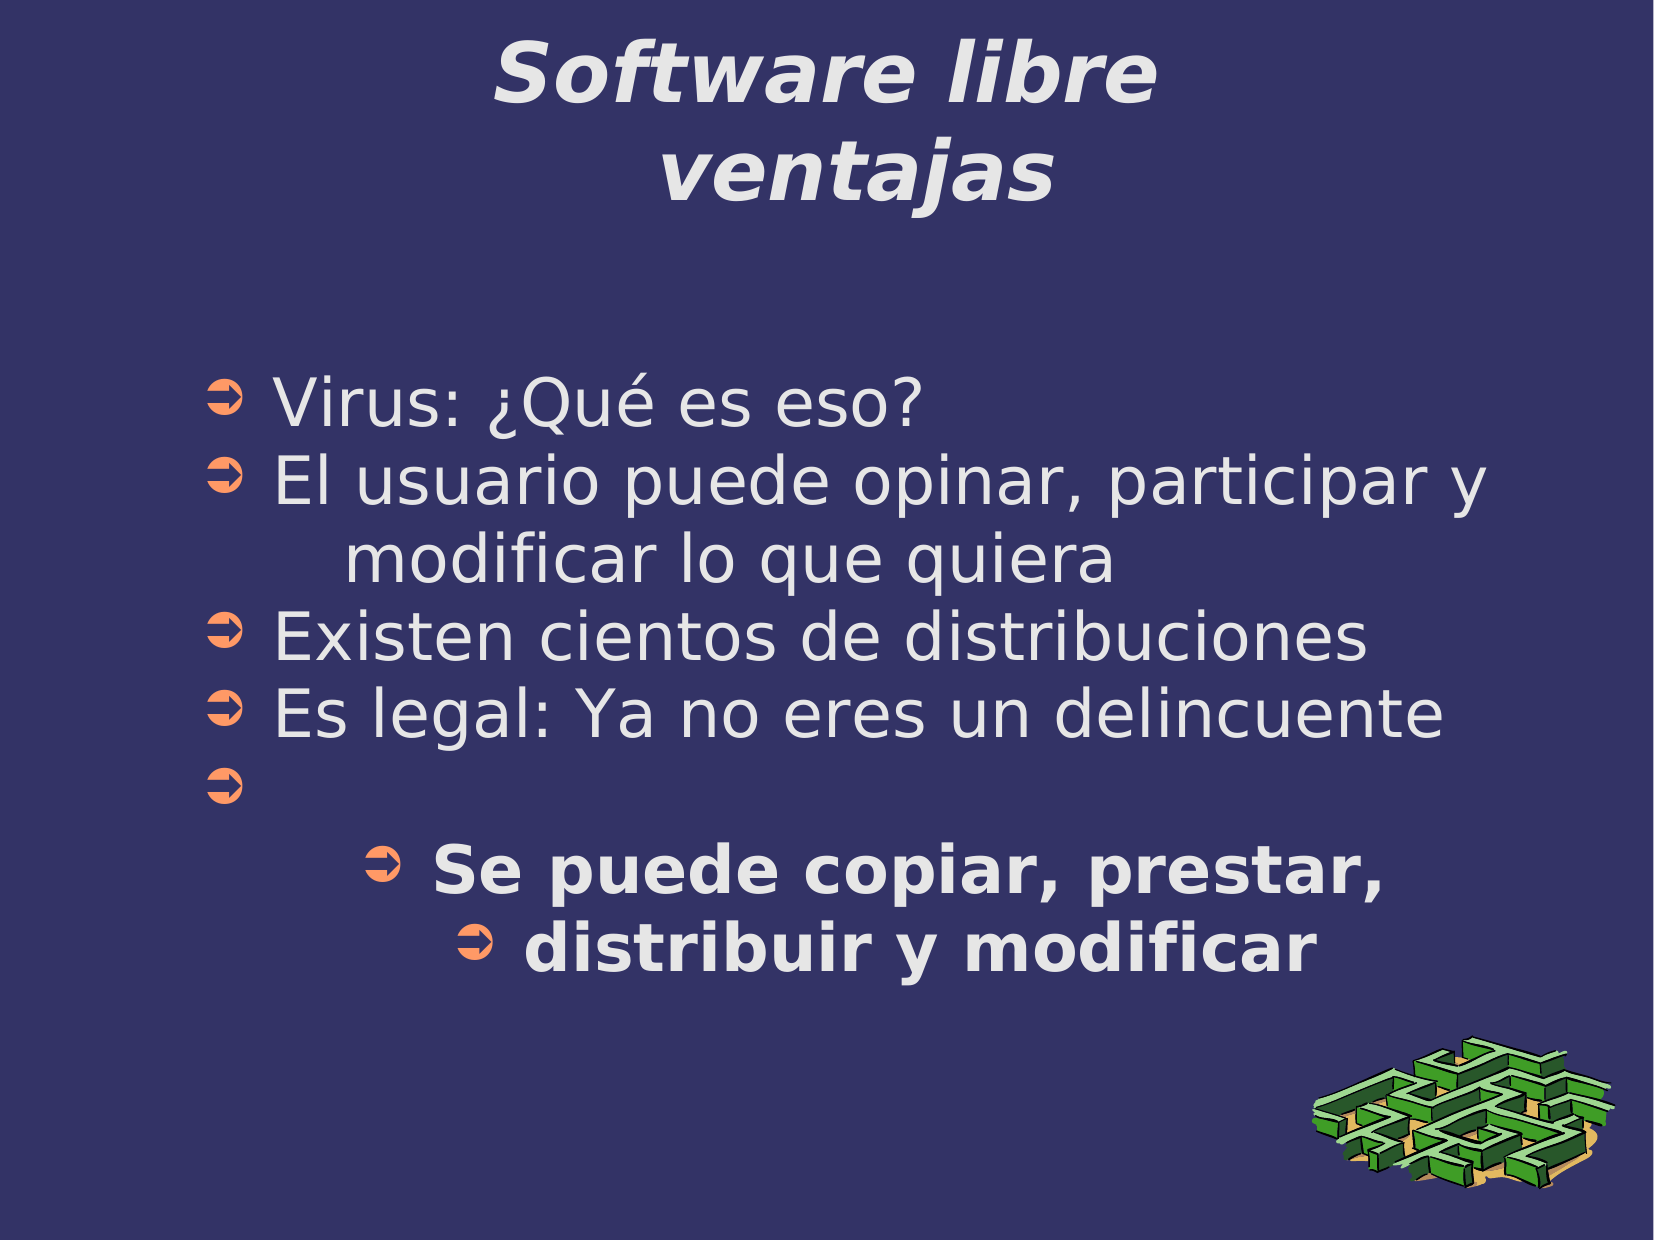

# Software libre ventajas
Virus: ¿Qué es eso?
El usuario puede opinar, participar y modificar lo que quiera
Existen cientos de distribuciones
Es legal: Ya no eres un delincuente
Se puede copiar, prestar,
distribuir y modificar